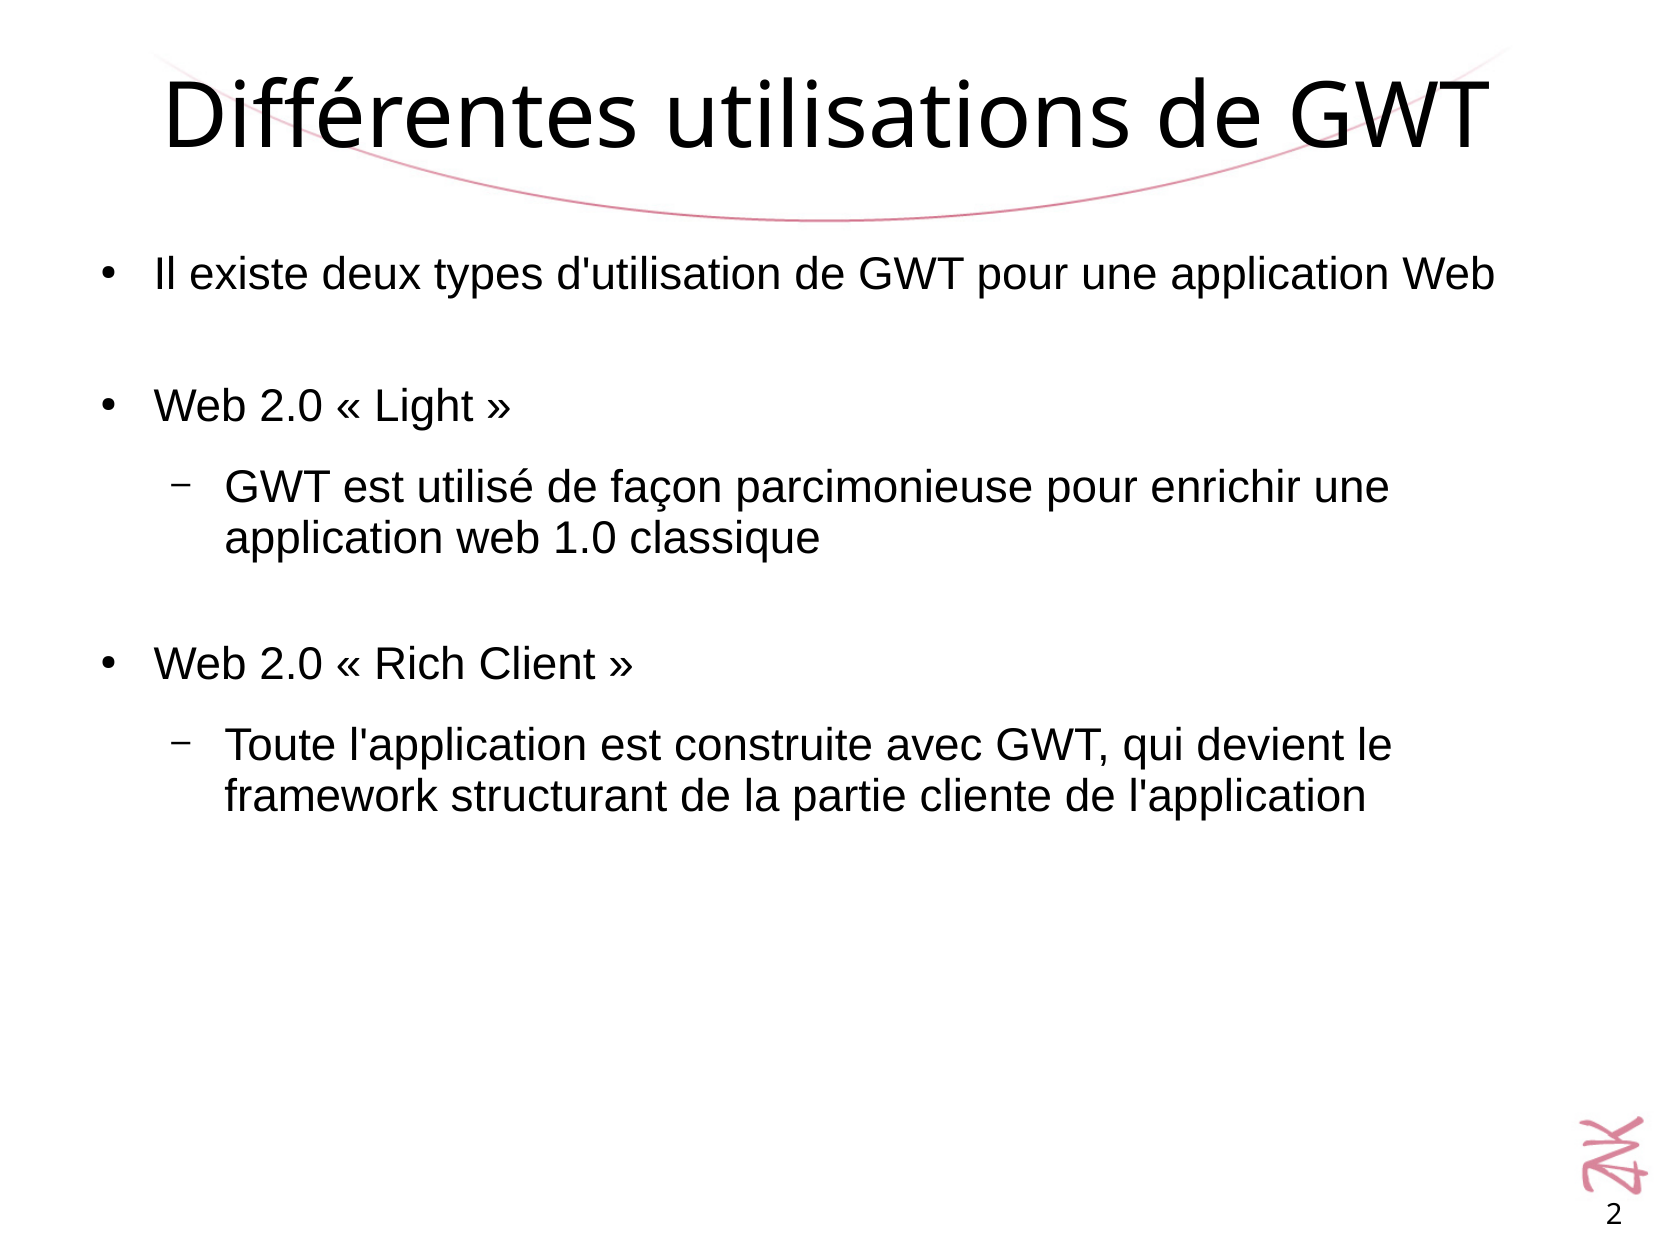

# Différentes utilisations de GWT
Il existe deux types d'utilisation de GWT pour une application Web
Web 2.0 « Light »
GWT est utilisé de façon parcimonieuse pour enrichir une application web 1.0 classique
Web 2.0 « Rich Client »
Toute l'application est construite avec GWT, qui devient le framework structurant de la partie cliente de l'application
2